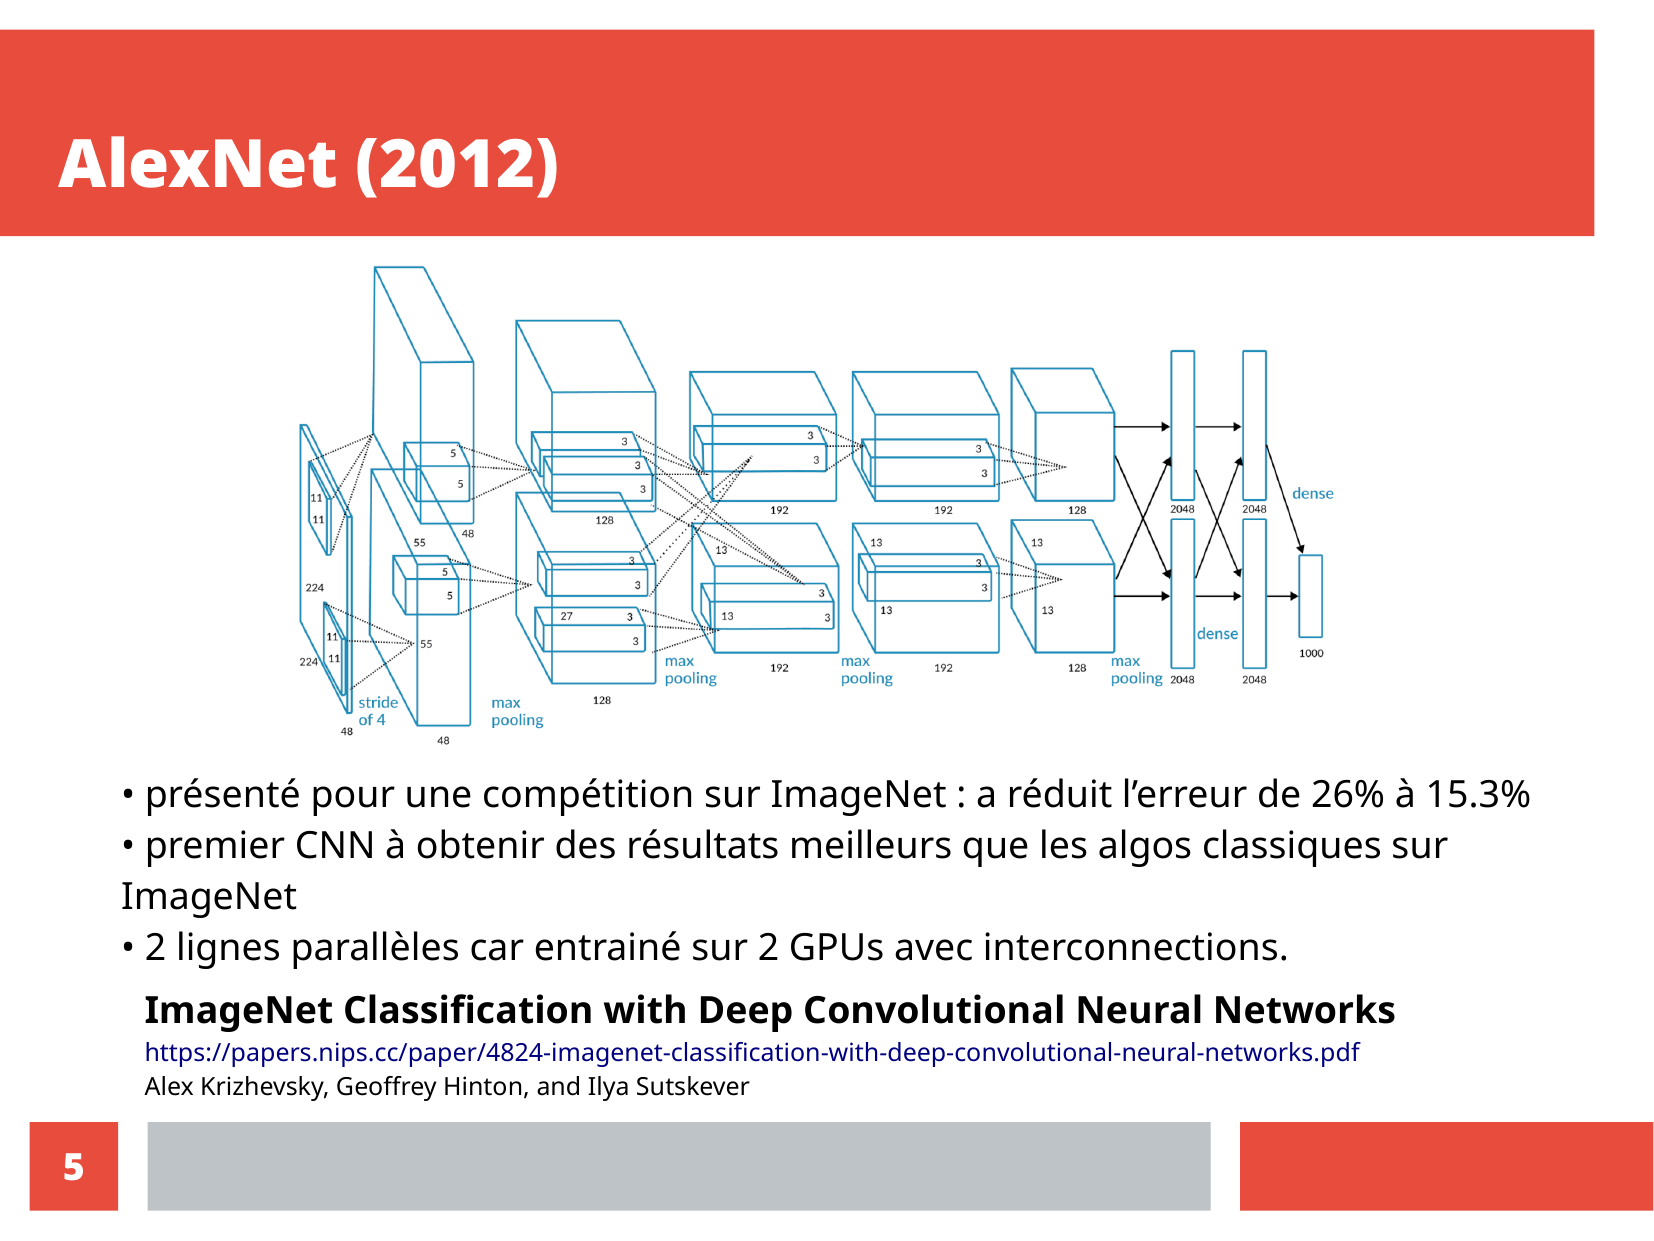

# AlexNet (2012)
• présenté pour une compétition sur ImageNet : a réduit l’erreur de 26% à 15.3%
• premier CNN à obtenir des résultats meilleurs que les algos classiques sur ImageNet
• 2 lignes parallèles car entrainé sur 2 GPUs avec interconnections.
ImageNet Classification with Deep Convolutional Neural Networks
https://papers.nips.cc/paper/4824-imagenet-classification-with-deep-convolutional-neural-networks.pdf
Alex Krizhevsky, Geoffrey Hinton, and Ilya Sutskever
5